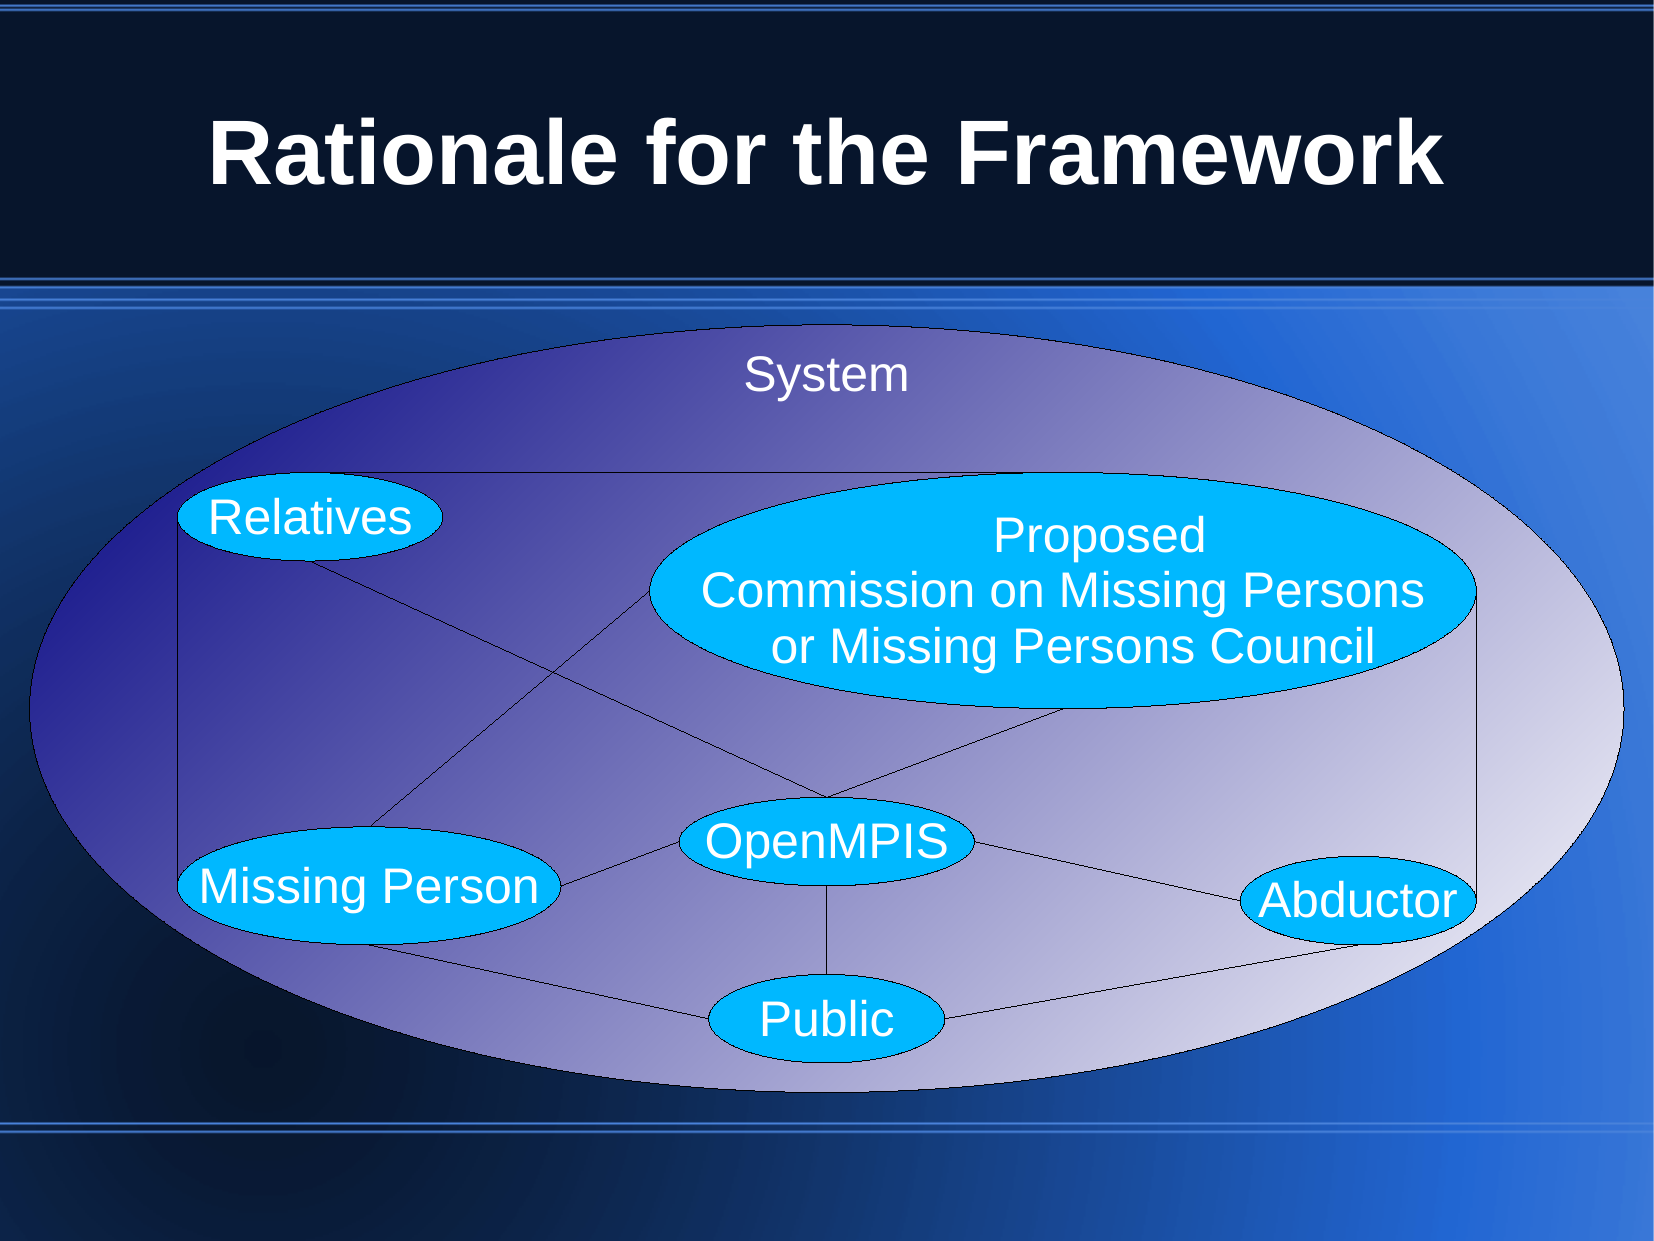

# Rationale for the Framework
System
Relatives
		 Proposed
Commission on Missing Persons
 or Missing Persons Council
OpenMPIS
Missing Person
Abductor
Public